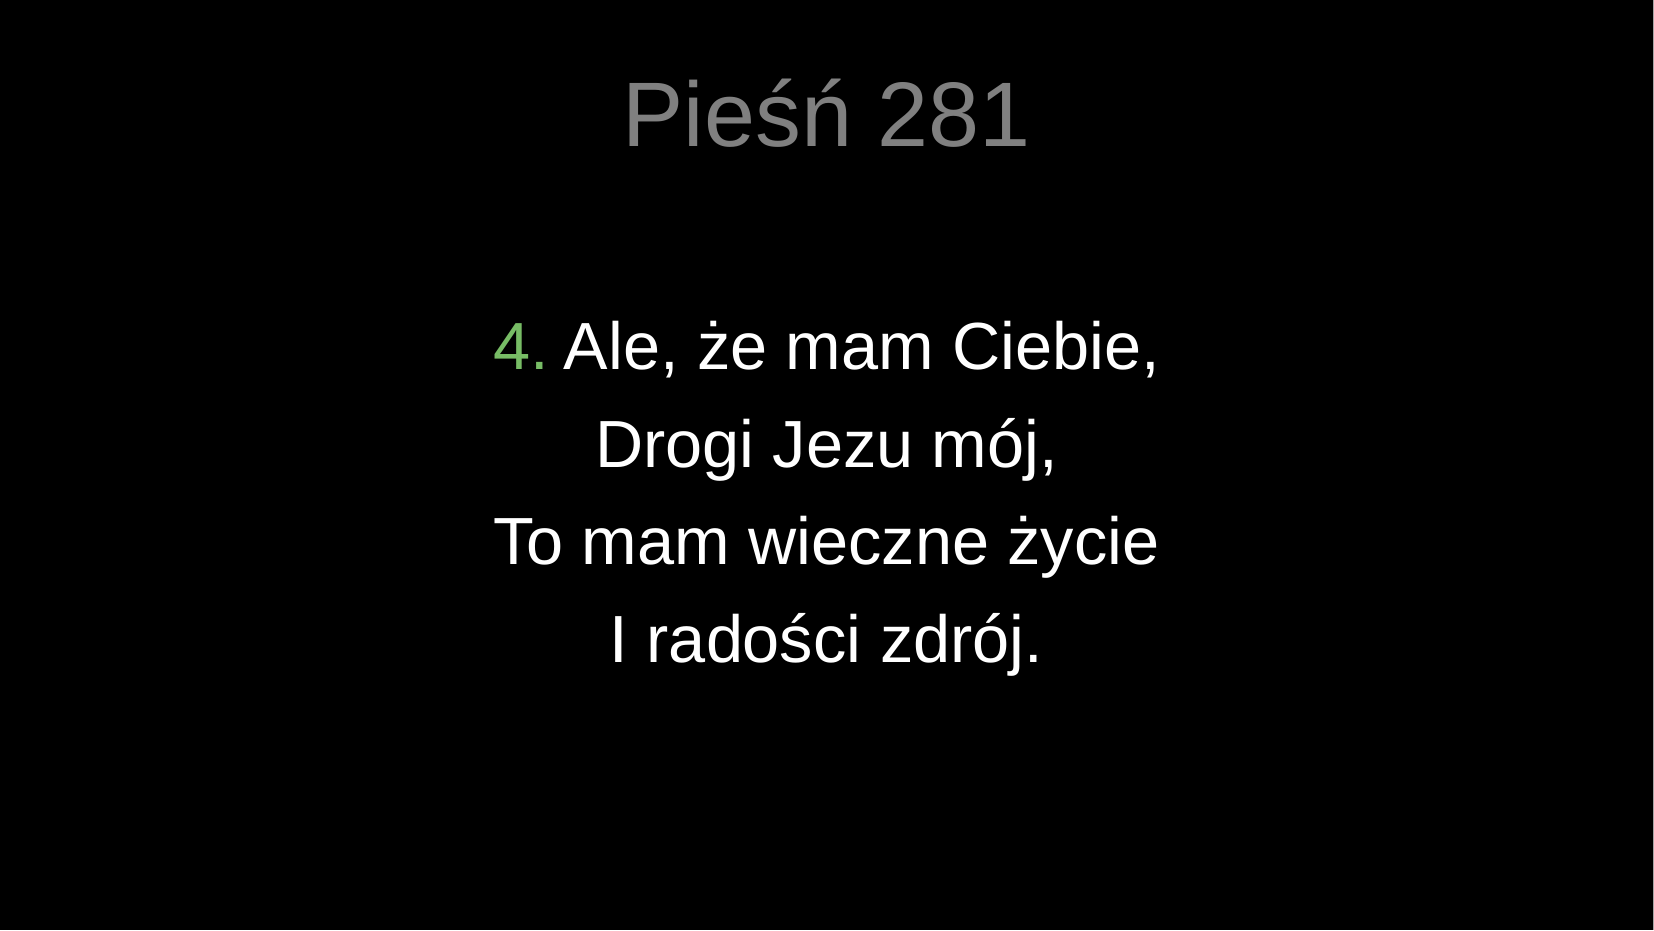

# Pieśń 281
4. Ale, że mam Ciebie,
Drogi Jezu mój,
To mam wieczne życie
I radości zdrój.